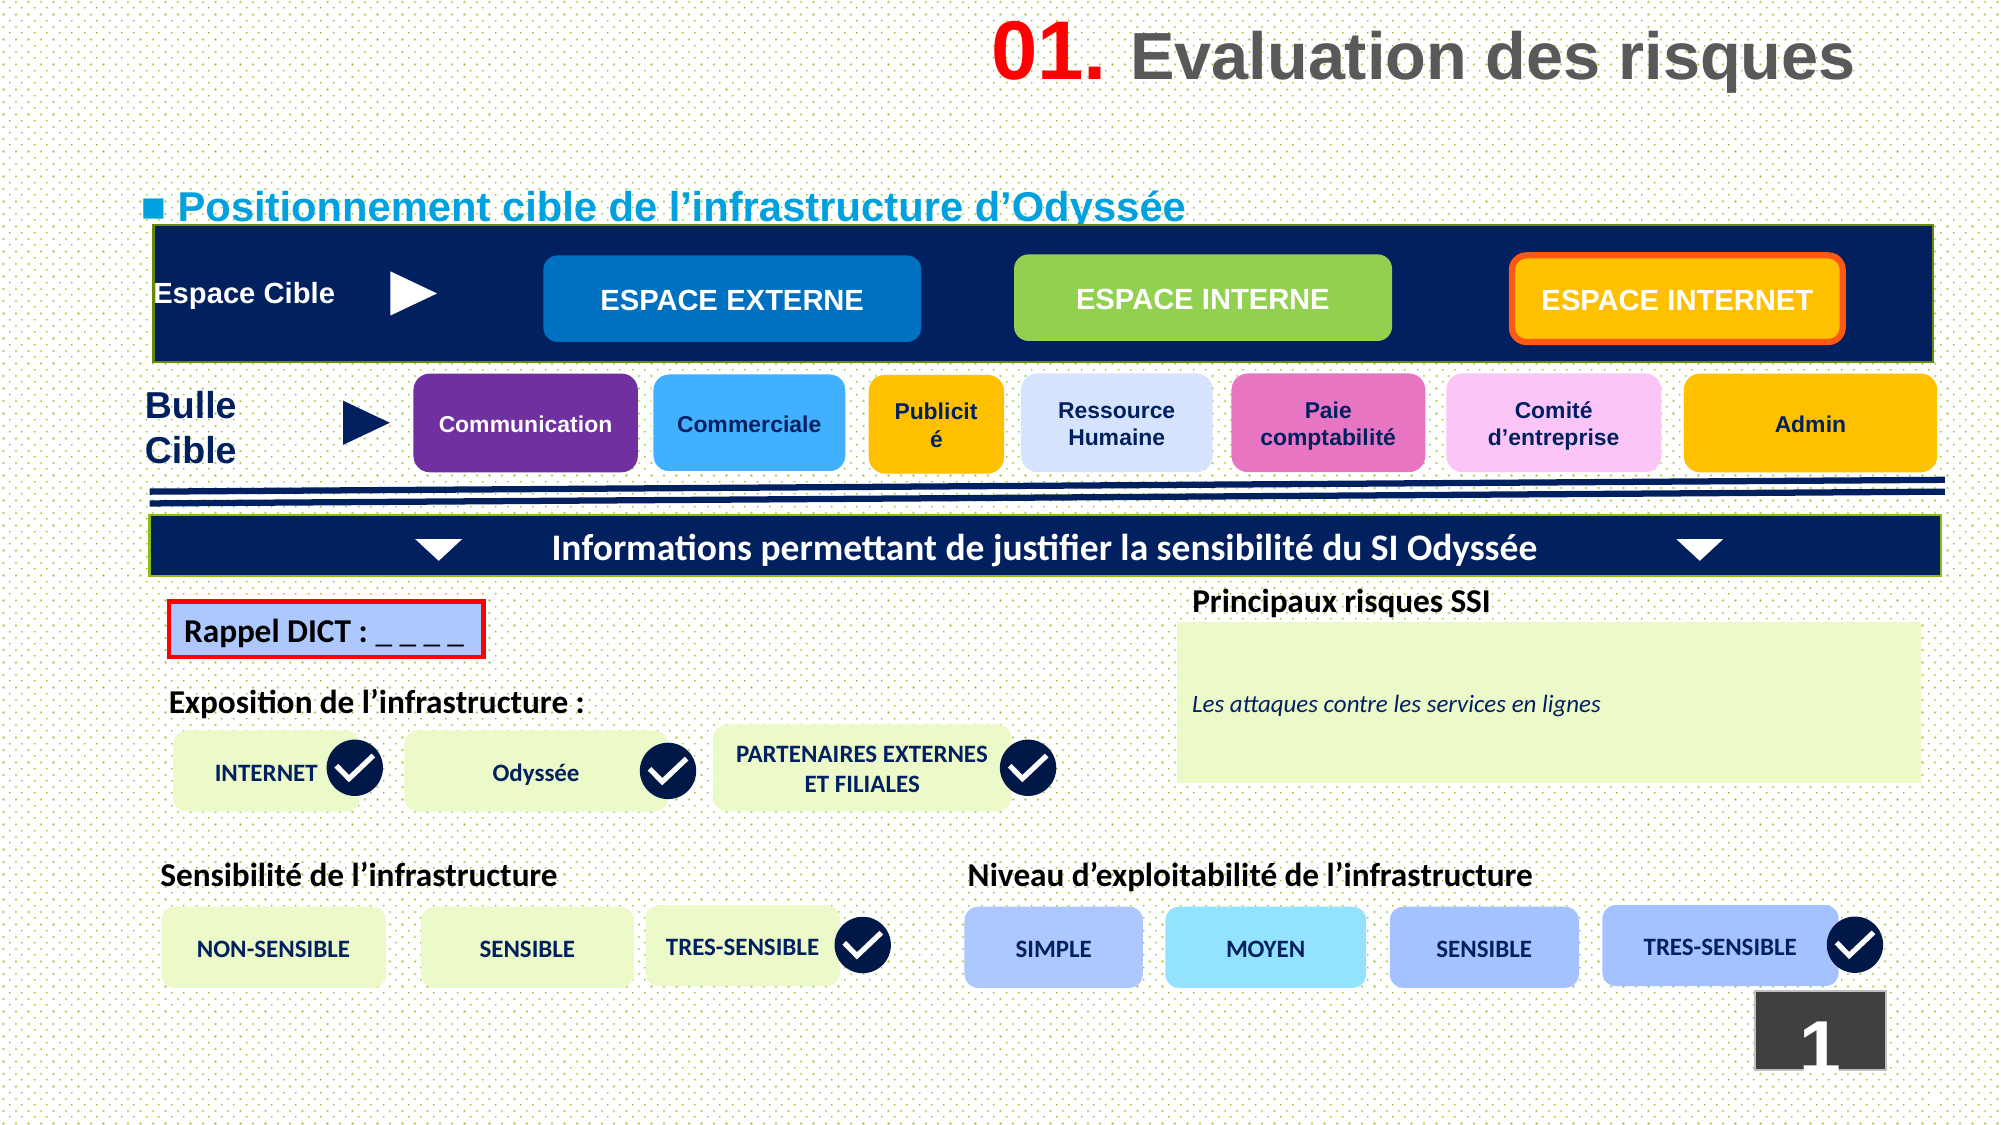

01. Evaluation des risques
■ Positionnement cible de l’infrastructure d’Odyssée
ESPACE INTERNE
ESPACE EXTERNE
ESPACE INTERNET
Espace Cible
Commerciale
Ressource
Humaine
Paie comptabilité
Comité d’entreprise
Bulle Cible
Communication
Admin
Publicité
Informations permettant de justifier la sensibilité du SI Odyssée
Principaux risques SSI
Rappel DICT : _ _ _ _
Les attaques contre les services en lignes
Exposition de l’infrastructure :
PARTENAIRES EXTERNES ET FILIALES
INTERNET
Odyssée
Sensibilité de l’infrastructure
Niveau d’exploitabilité de l’infrastructure
TRES-SENSIBLE
TRES-SENSIBLE
NON-SENSIBLE
SENSIBLE
SIMPLE
MOYEN
SENSIBLE